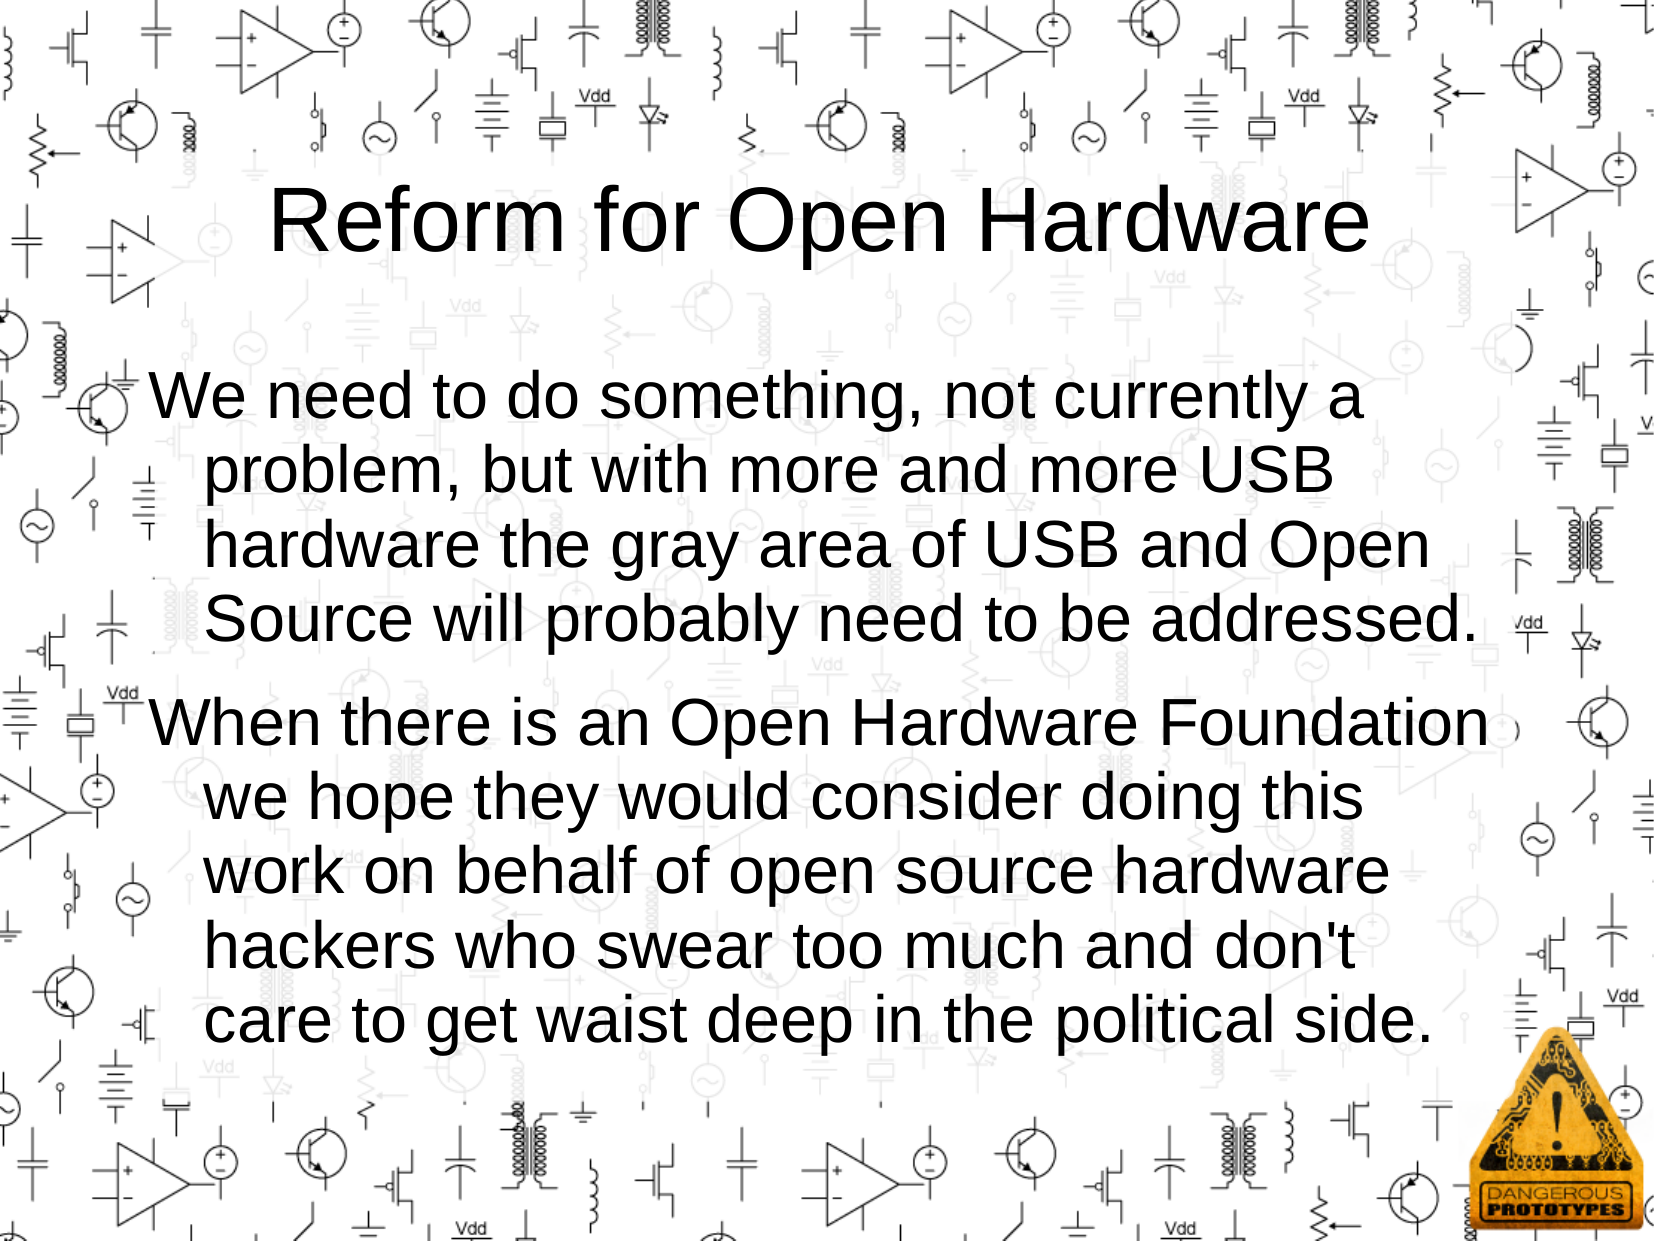

Reform for Open Hardware
We need to do something, not currently a problem, but with more and more USB hardware the gray area of USB and Open Source will probably need to be addressed.
When there is an Open Hardware Foundation we hope they would consider doing this work on behalf of open source hardware hackers who swear too much and don't care to get waist deep in the political side.